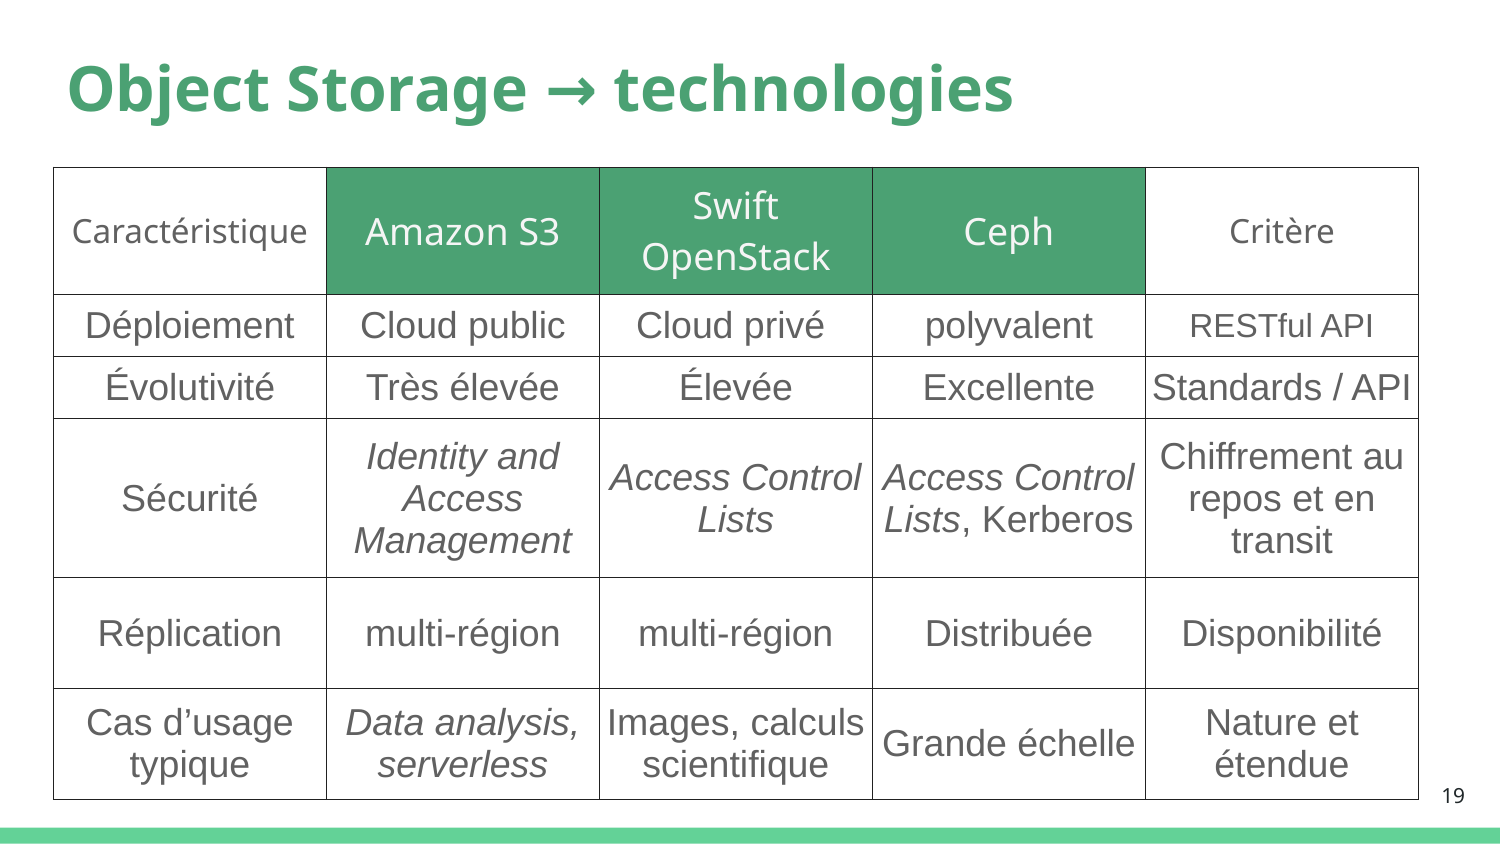

# Object Storage → technologies
| Caractéristique | Amazon S3 | Swift OpenStack | Ceph | Critère |
| --- | --- | --- | --- | --- |
| Déploiement | Cloud public | Cloud privé | polyvalent | RESTful API |
| Évolutivité | Très élevée | Élevée | Excellente | Standards / API |
| Sécurité | Identity and Access Management | Access Control Lists | Access Control Lists, Kerberos | Chiffrement au repos et en transit |
| Réplication | multi-région | multi-région | Distribuée | Disponibilité |
| Cas d’usage typique | Data analysis, serverless | Images, calculs scientifique | Grande échelle | Nature et étendue |